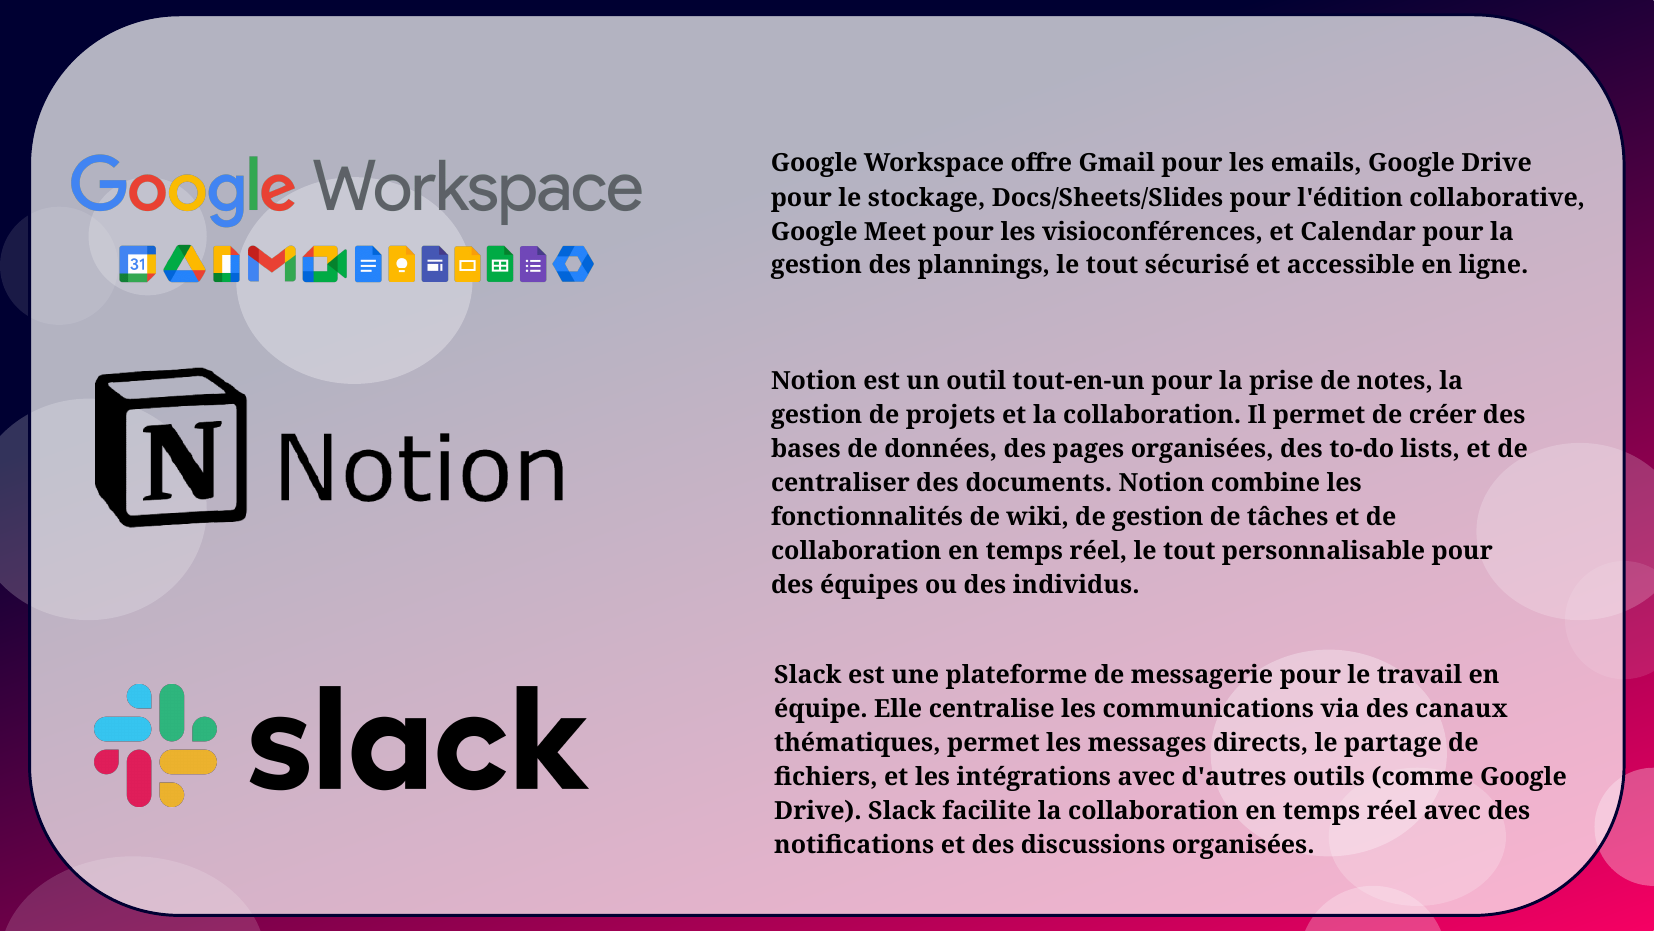

Google Workspace offre Gmail pour les emails, Google Drive pour le stockage, Docs/Sheets/Slides pour l'édition collaborative, Google Meet pour les visioconférences, et Calendar pour la gestion des plannings, le tout sécurisé et accessible en ligne.
Notion est un outil tout-en-un pour la prise de notes, la gestion de projets et la collaboration. Il permet de créer des bases de données, des pages organisées, des to-do lists, et de centraliser des documents. Notion combine les fonctionnalités de wiki, de gestion de tâches et de collaboration en temps réel, le tout personnalisable pour des équipes ou des individus.
Slack est une plateforme de messagerie pour le travail en équipe. Elle centralise les communications via des canaux thématiques, permet les messages directs, le partage de fichiers, et les intégrations avec d'autres outils (comme Google Drive). Slack facilite la collaboration en temps réel avec des notifications et des discussions organisées.